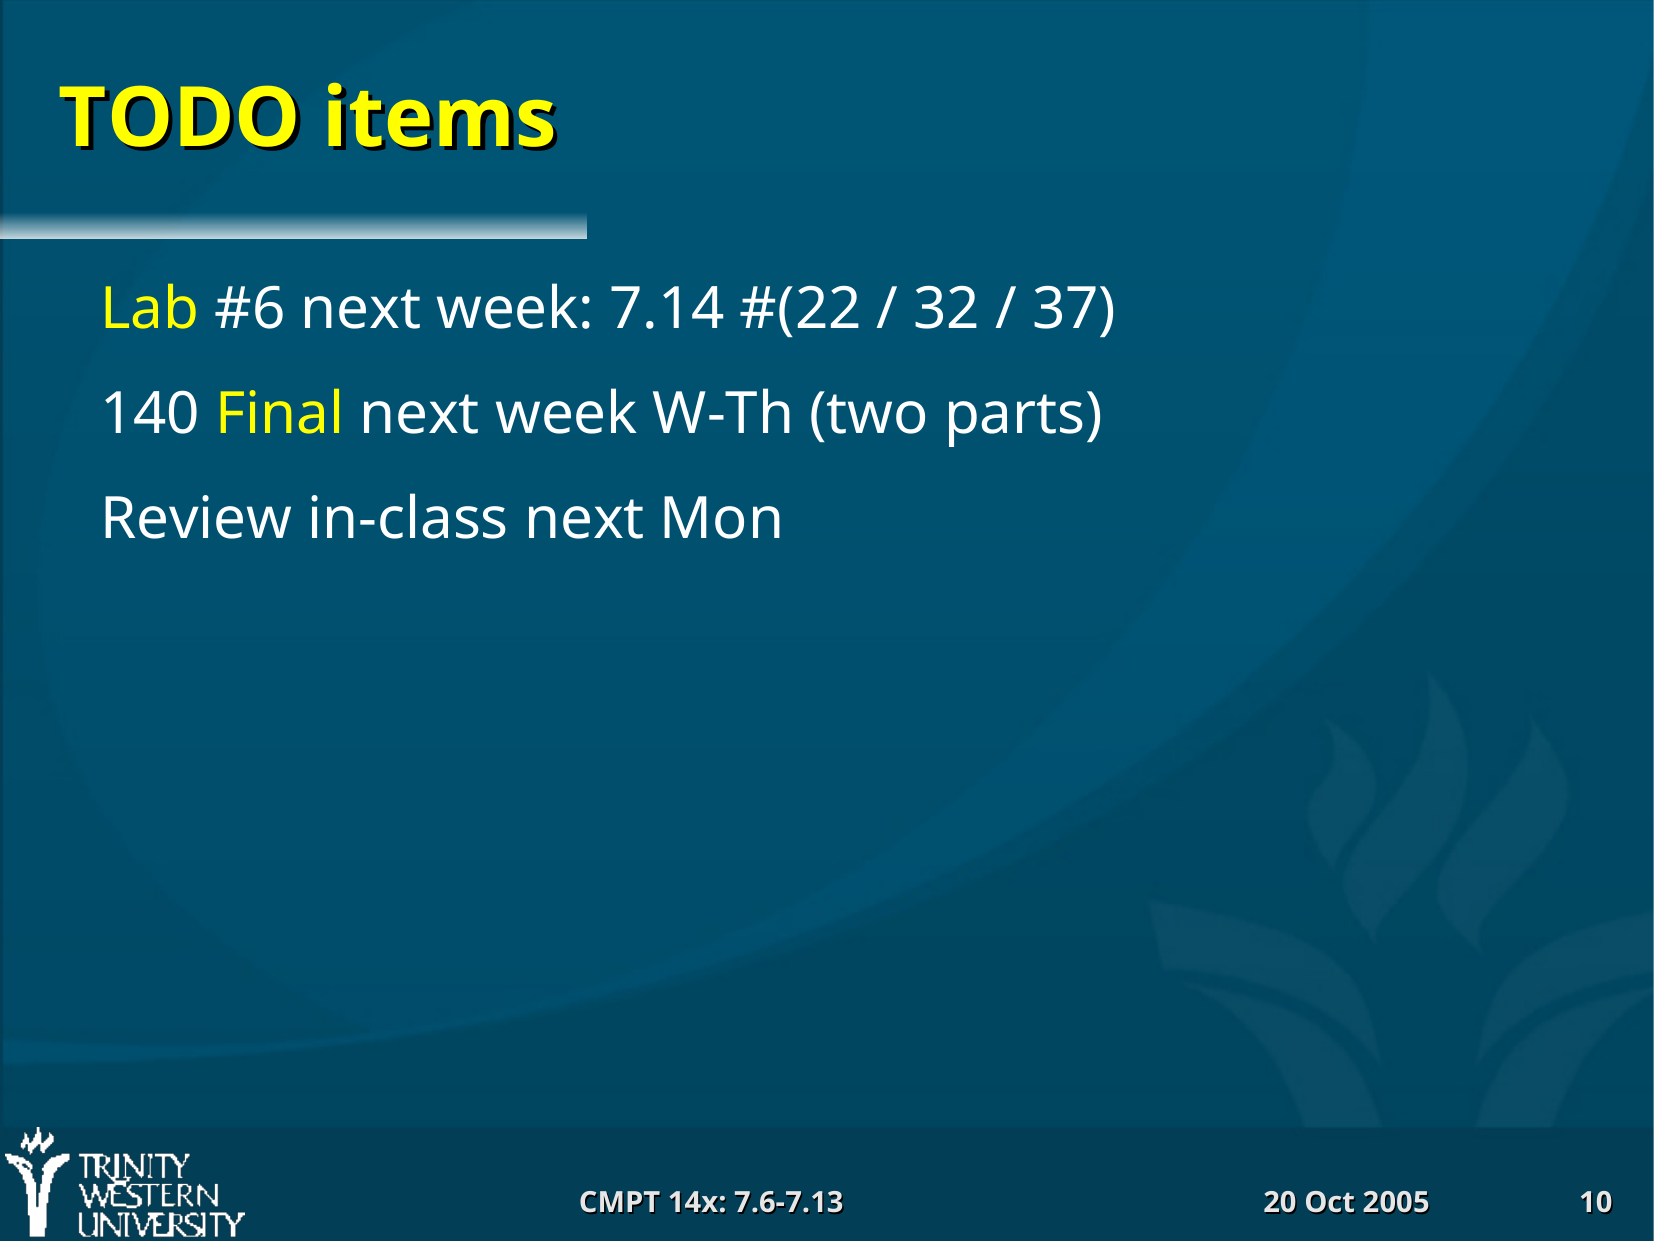

# TODO items
Lab #6 next week: 7.14 #(22 / 32 / 37)
140 Final next week W-Th (two parts)
Review in-class next Mon
CMPT 14x: 7.6-7.13
20 Oct 2005
10